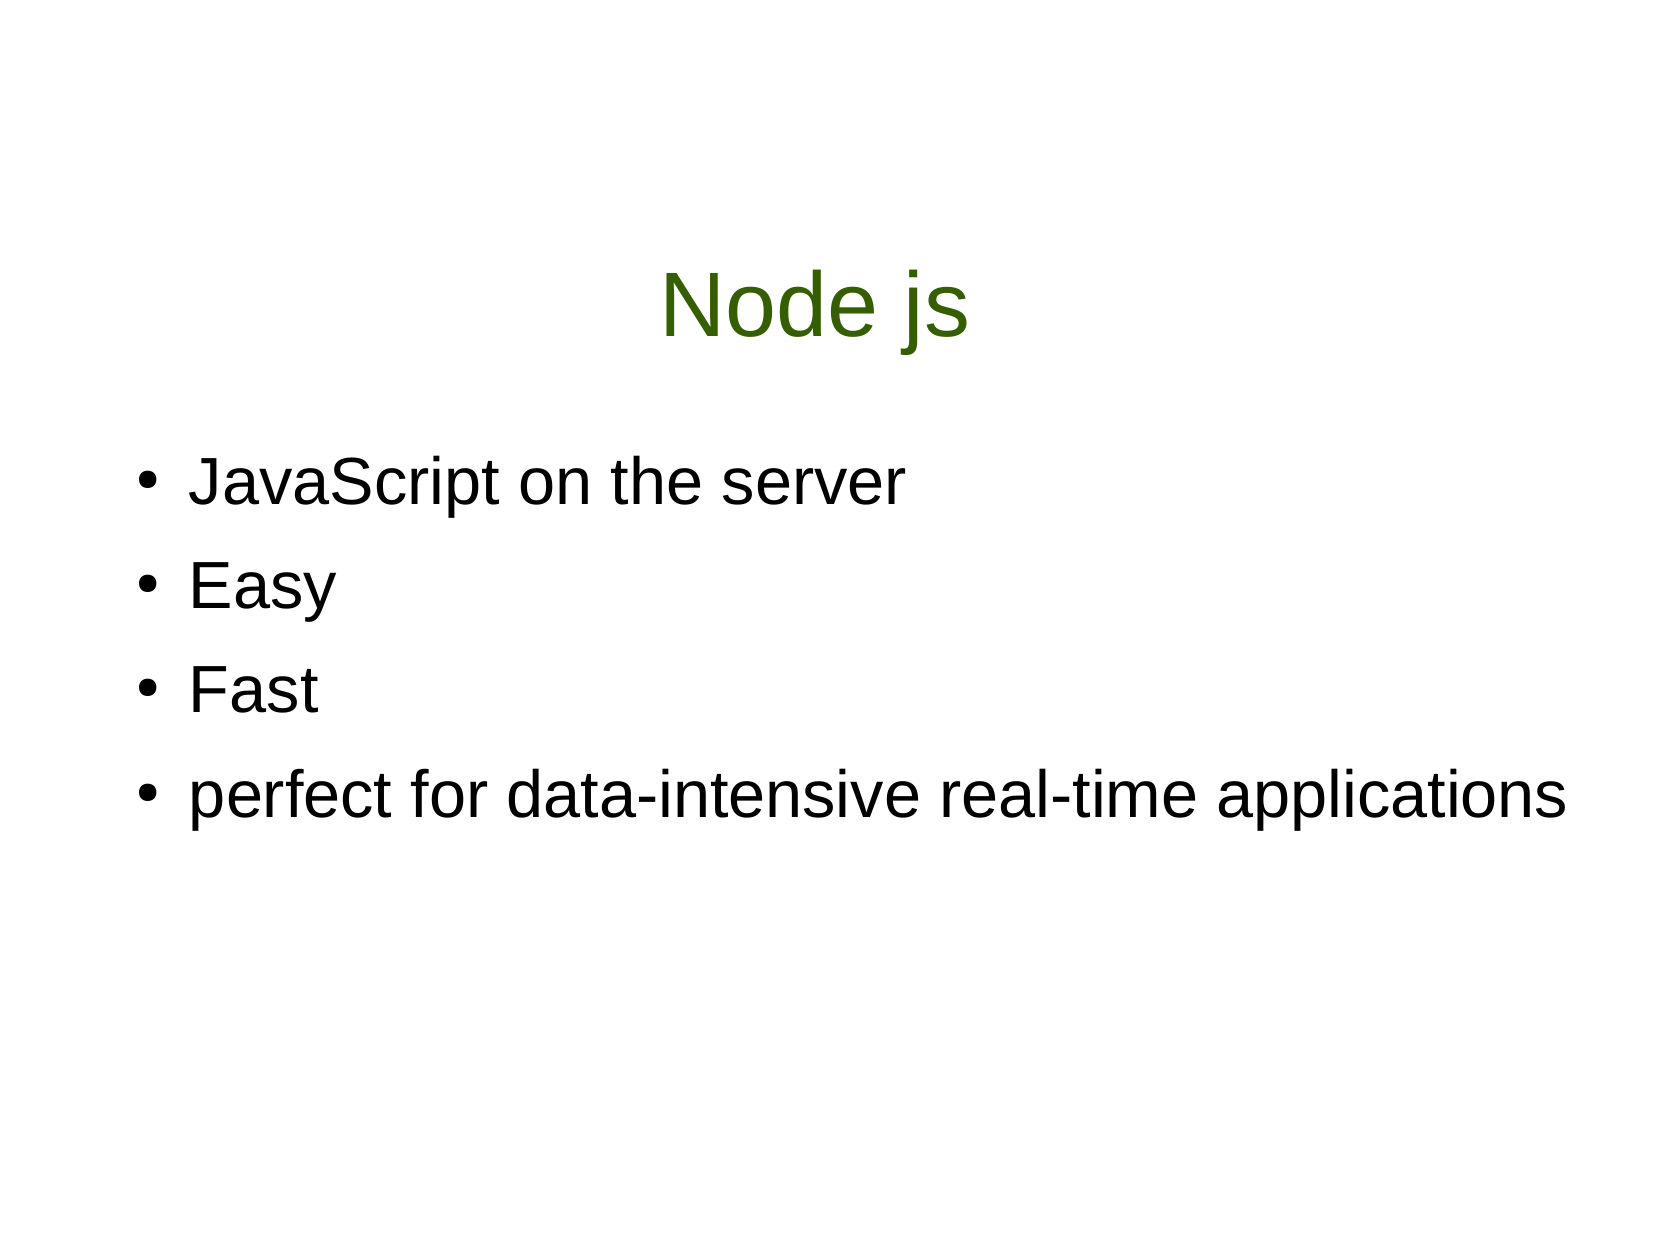

# Node js
JavaScript on the server
Easy
Fast
perfect for data-intensive real-time applications